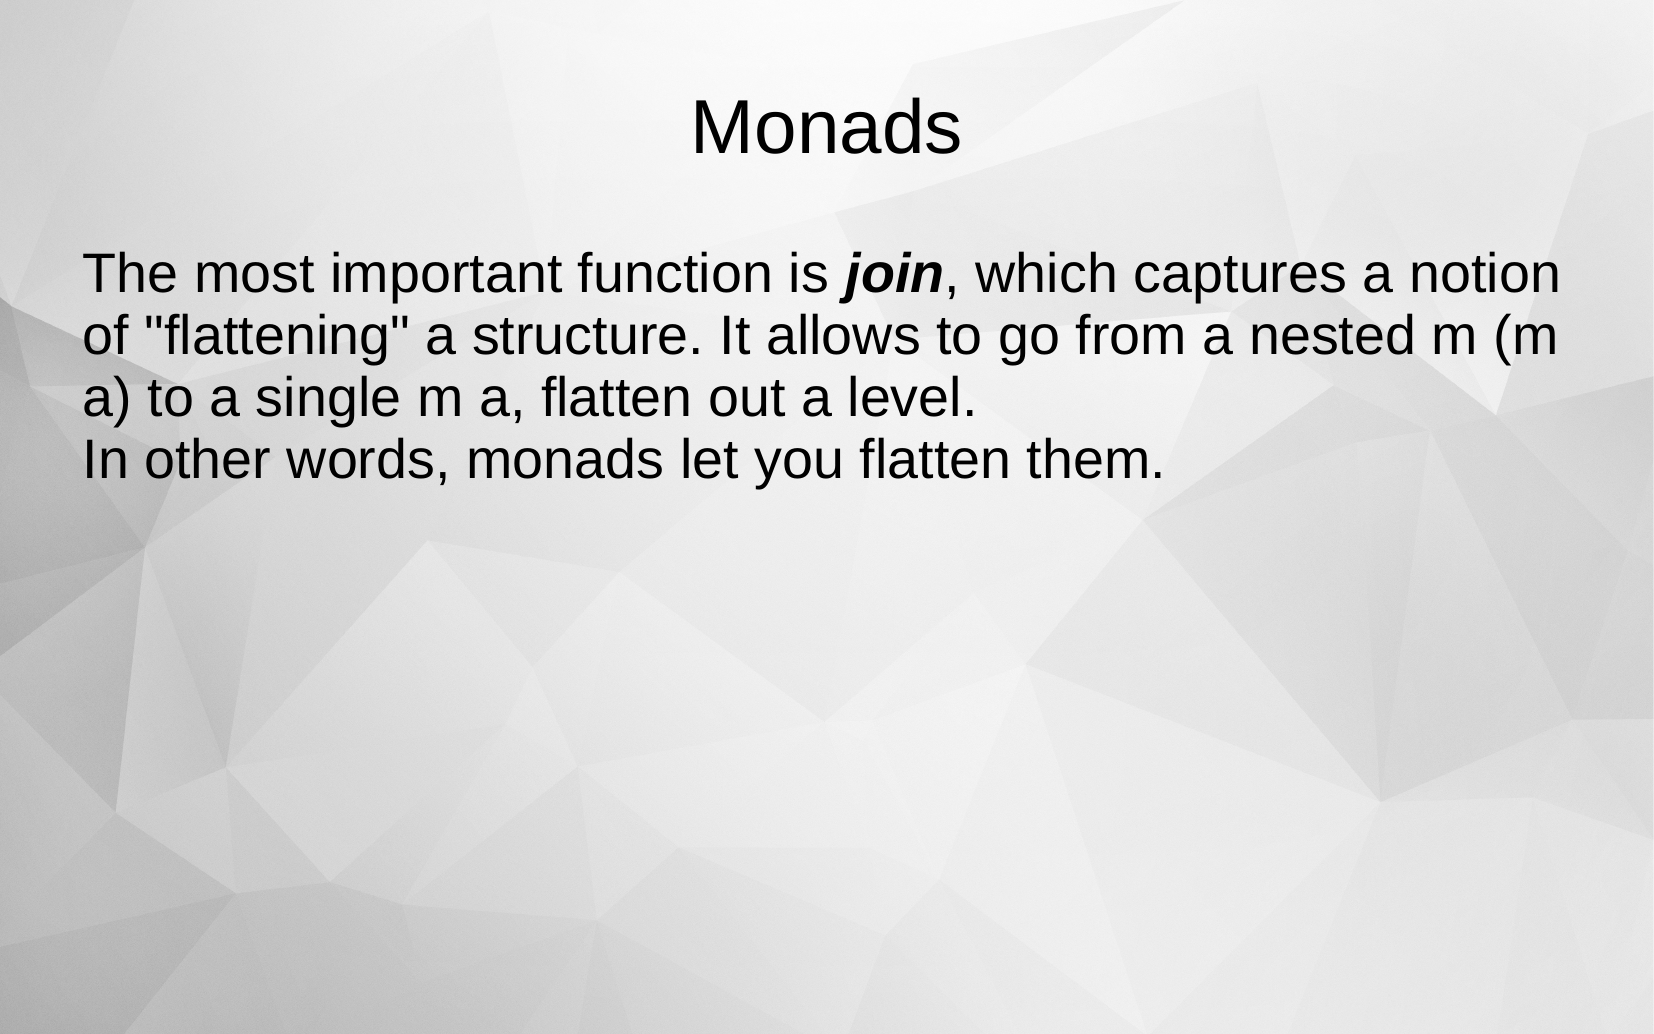

# Monads
The most important function is join, which captures a notion of "flattening" a structure. It allows to go from a nested m (m a) to a single m a, flatten out a level.
In other words, monads let you flatten them.